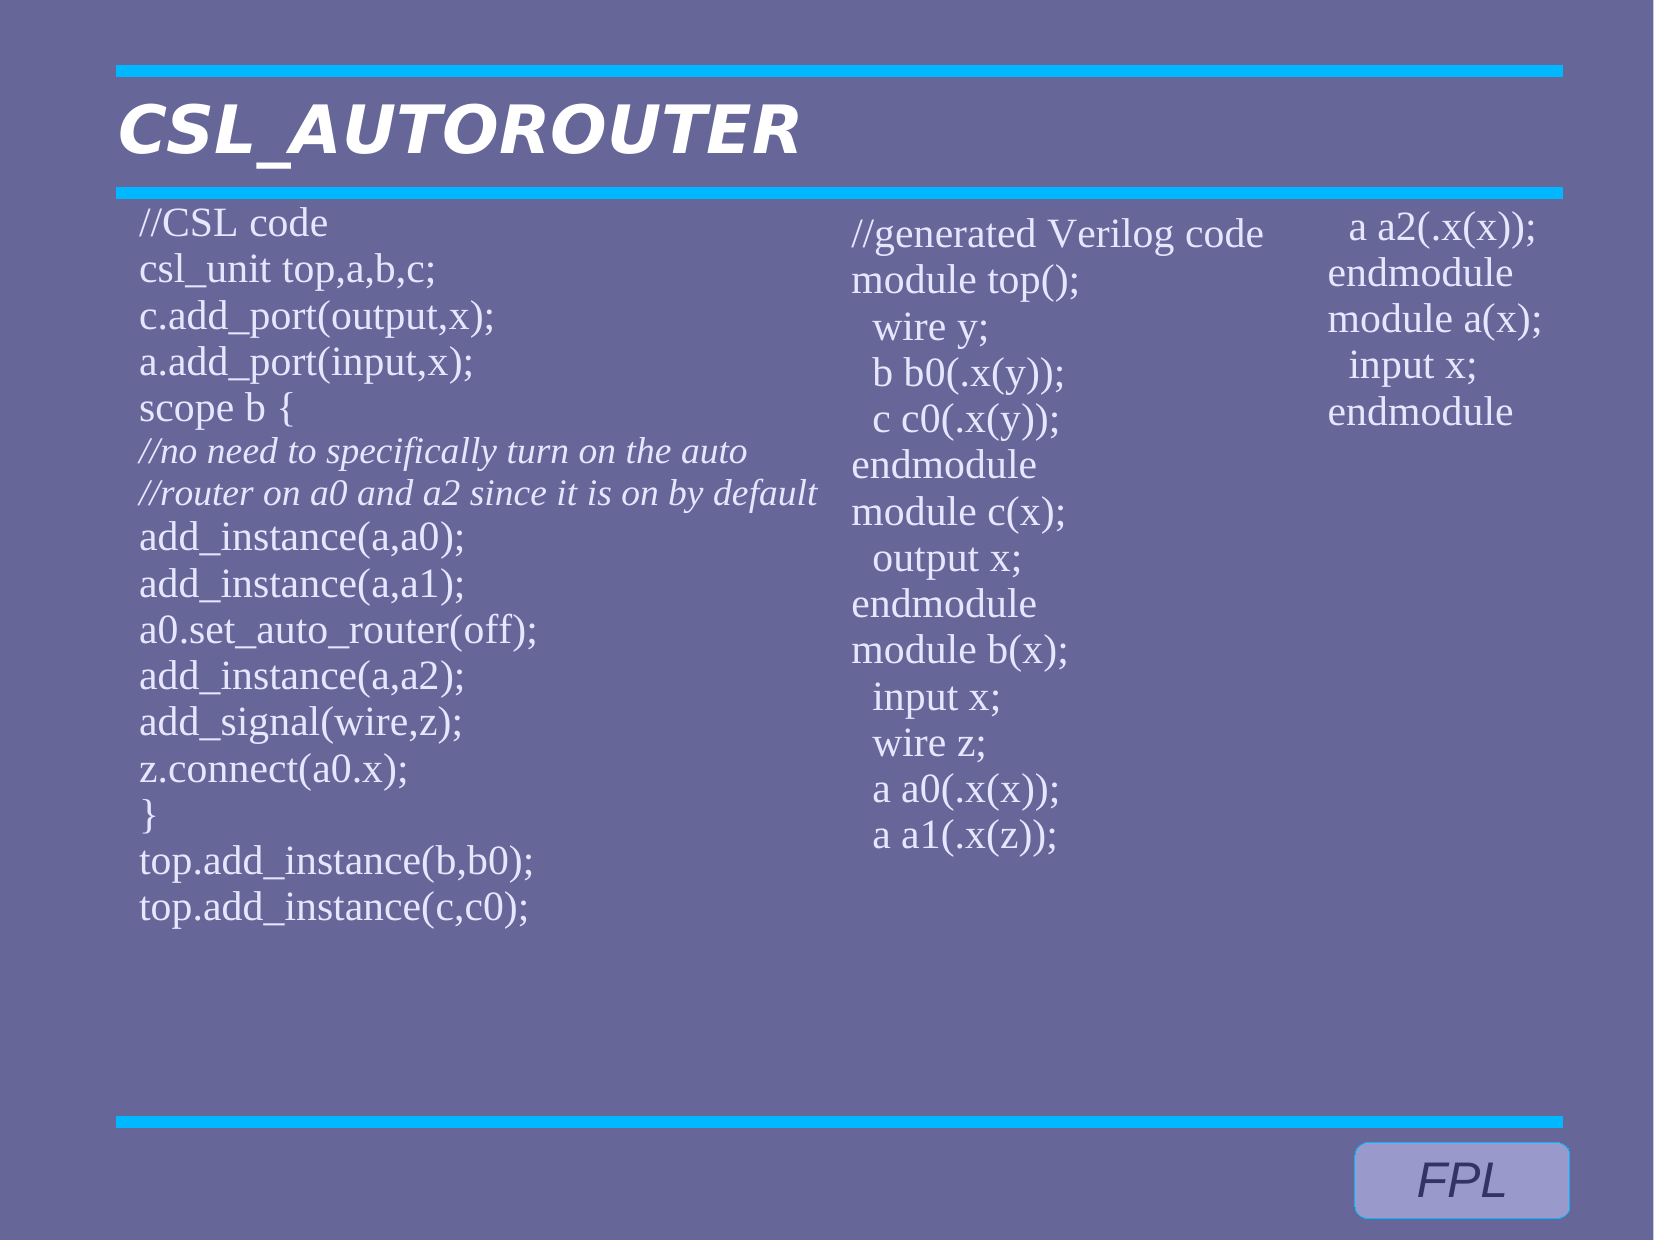

# CSL_AUTOROUTER
//CSL code
csl_unit top,a,b,c;
c.add_port(output,x);
a.add_port(input,x);
scope b {
//no need to specifically turn on the auto
//router on a0 and a2 since it is on by default
add_instance(a,a0);
add_instance(a,a1);
a0.set_auto_router(off);
add_instance(a,a2);
add_signal(wire,z);
z.connect(a0.x);
}
top.add_instance(b,b0);
top.add_instance(c,c0);
 a a2(.x(x));
endmodule
module a(x);
 input x;
endmodule
//generated Verilog code
module top();
 wire y;
 b b0(.x(y));
 c c0(.x(y));
endmodule
module c(x);
 output x;
endmodule
module b(x);
 input x;
 wire z;
 a a0(.x(x));
 a a1(.x(z));